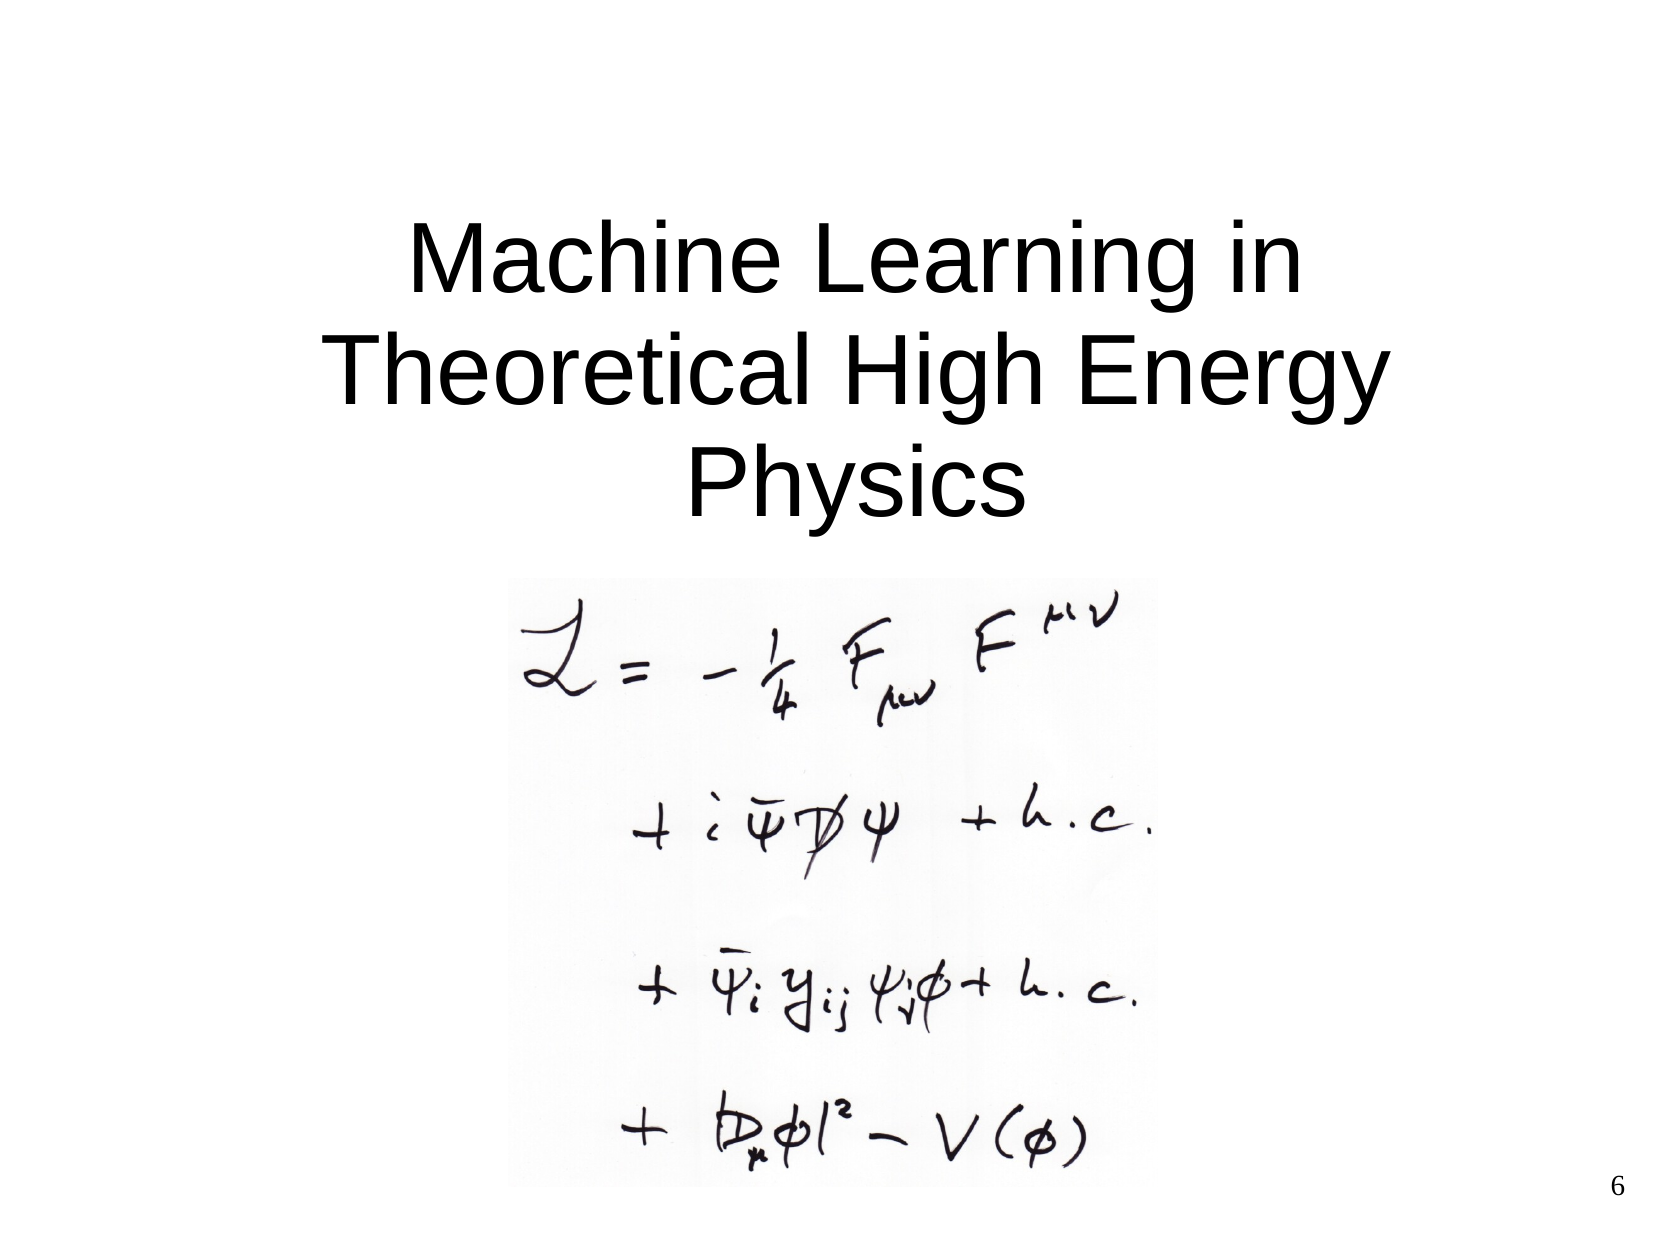

# Machine Learning in Theoretical High Energy Physics
6